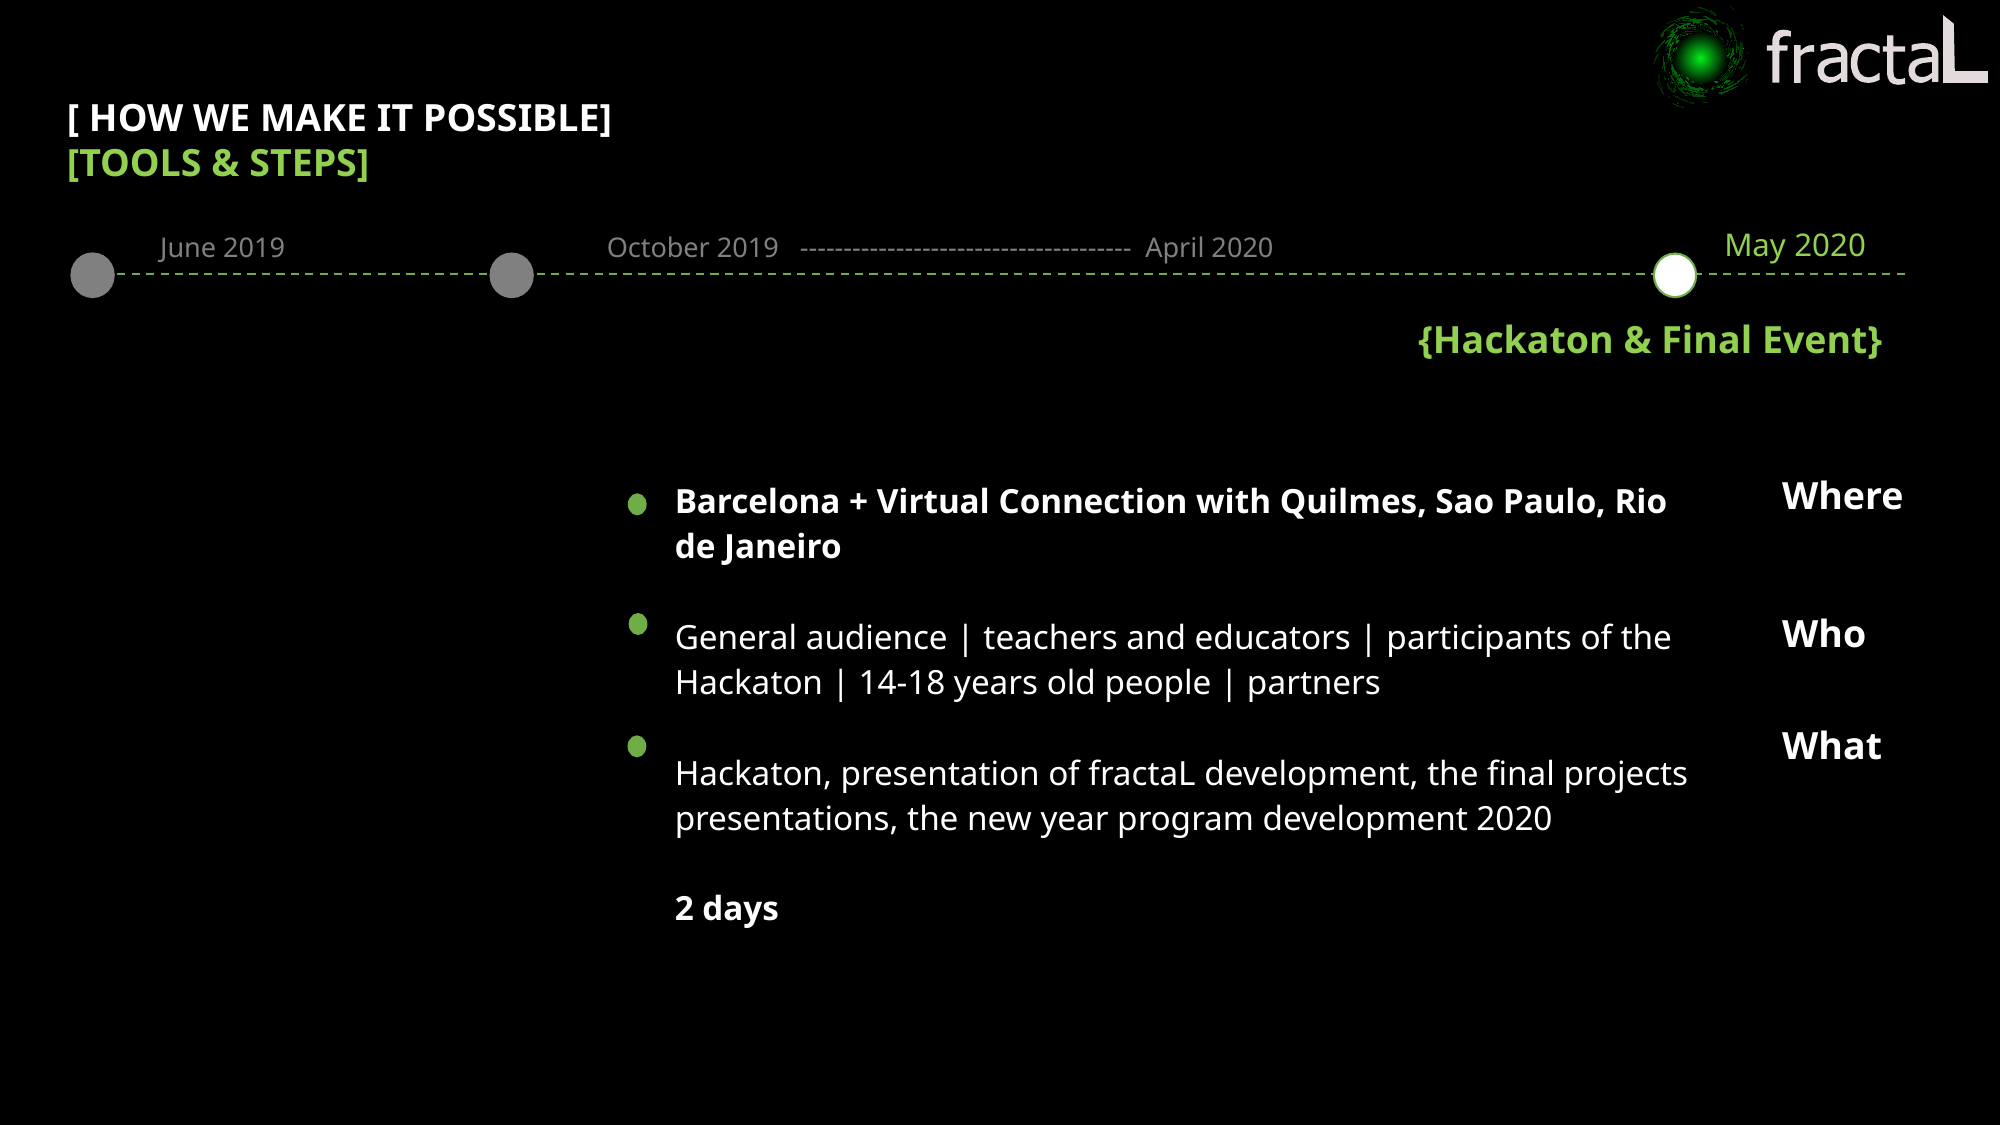

[ how we make it possible]
[TOOLS & steps]
May 2020
June 2019
October 2019 -------------------------------------- April 2020
{Hackaton & Final Event}
Where
Barcelona + Virtual Connection with Quilmes, Sao Paulo, Rio de Janeiro
General audience | teachers and educators | participants of the Hackaton | 14-18 years old people | partners
Hackaton, presentation of fractaL development, the final projects presentations, the new year program development 2020
2 days
Who
What